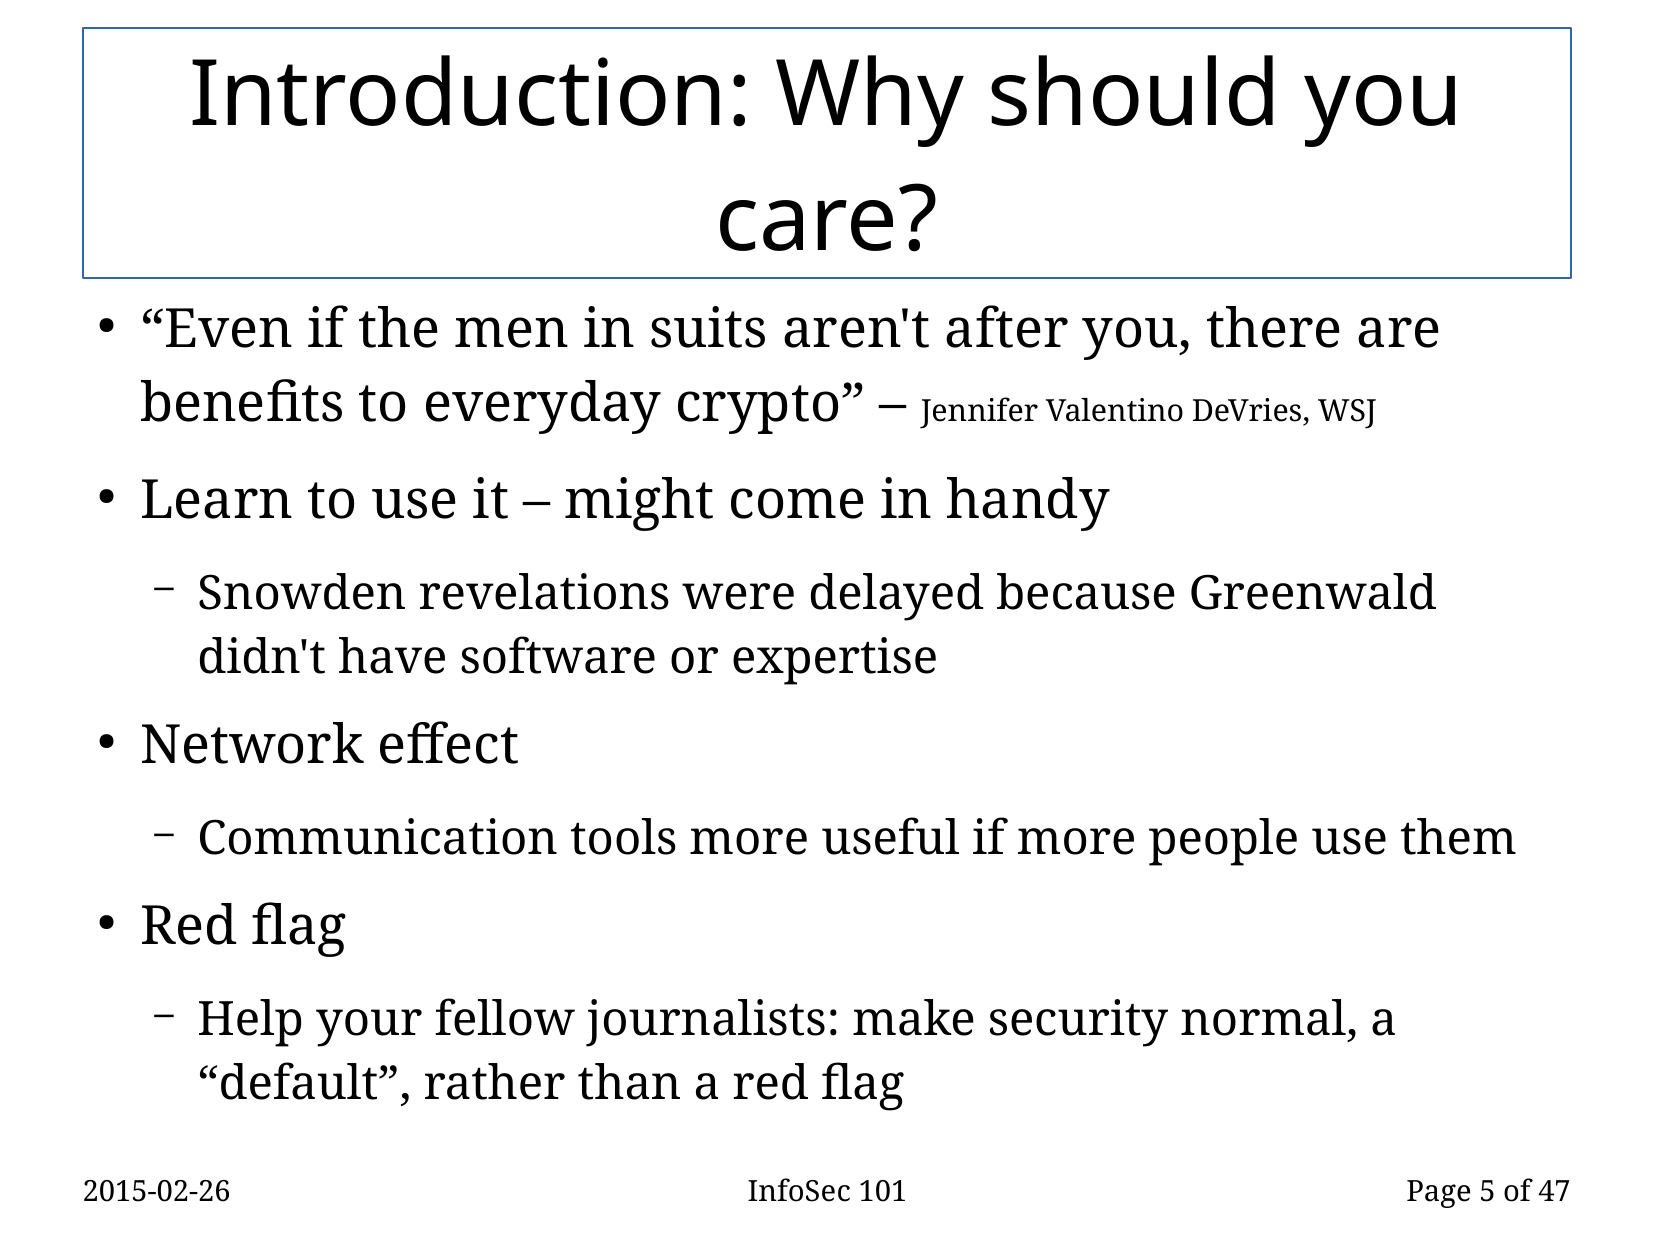

# Introduction: Why should you care?
“Even if the men in suits aren't after you, there are benefits to everyday crypto” – Jennifer Valentino DeVries, WSJ
Learn to use it – might come in handy
Snowden revelations were delayed because Greenwald didn't have software or expertise
Network effect
Communication tools more useful if more people use them
Red flag
Help your fellow journalists: make security normal, a “default”, rather than a red flag
2015-02-26
InfoSec 101
5